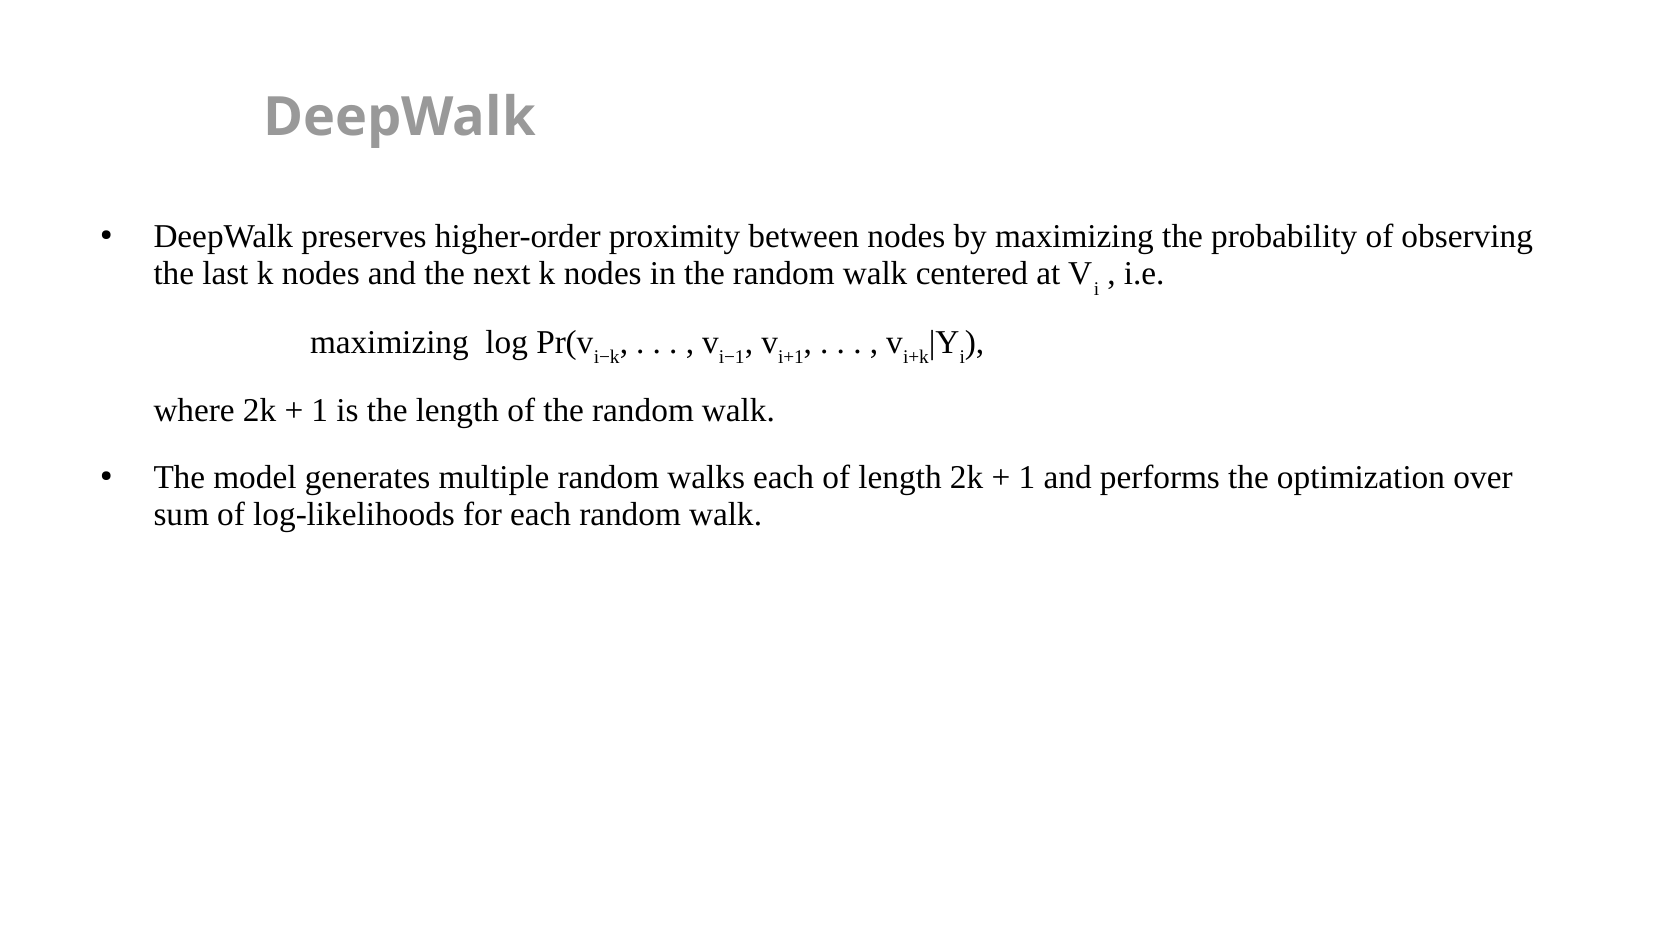

# DeepWalk
DeepWalk preserves higher-order proximity between nodes by maximizing the probability of observing the last k nodes and the next k nodes in the random walk centered at Vi , i.e.
 maximizing log Pr(vi−k, . . . , vi−1, vi+1, . . . , vi+k|Yi),
where 2k + 1 is the length of the random walk.
The model generates multiple random walks each of length 2k + 1 and performs the optimization over sum of log-likelihoods for each random walk.